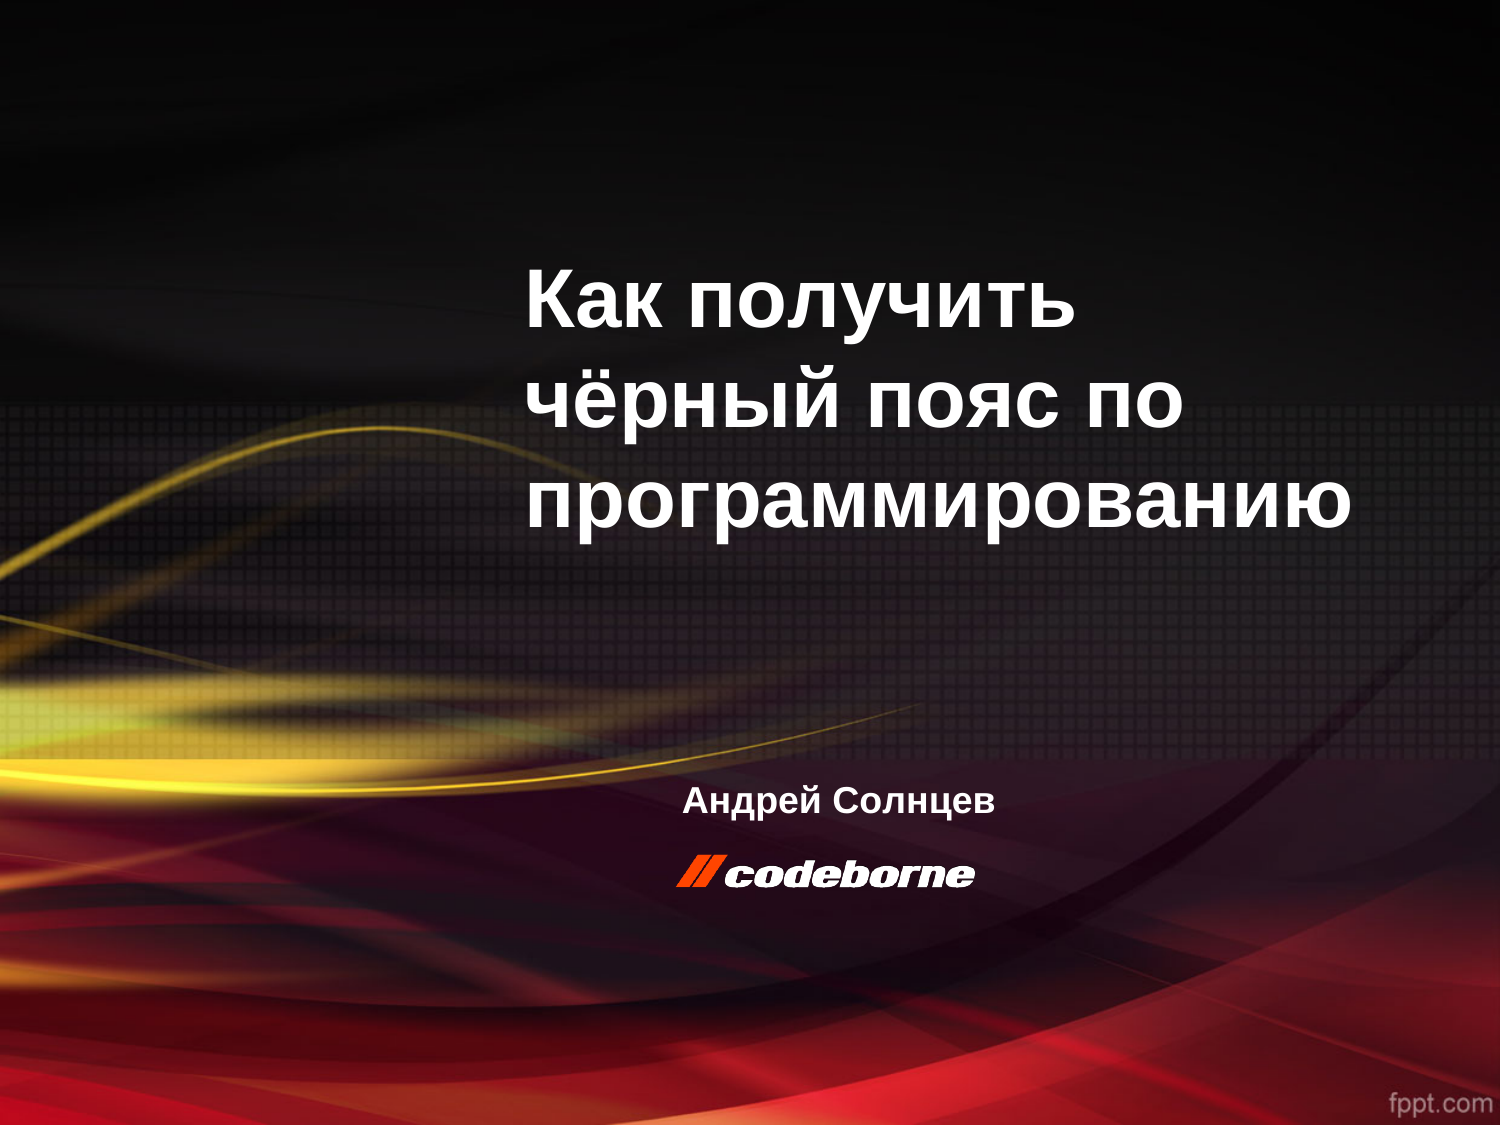

# Как получить чёрный пояс по программированию
Андрей Солнцев